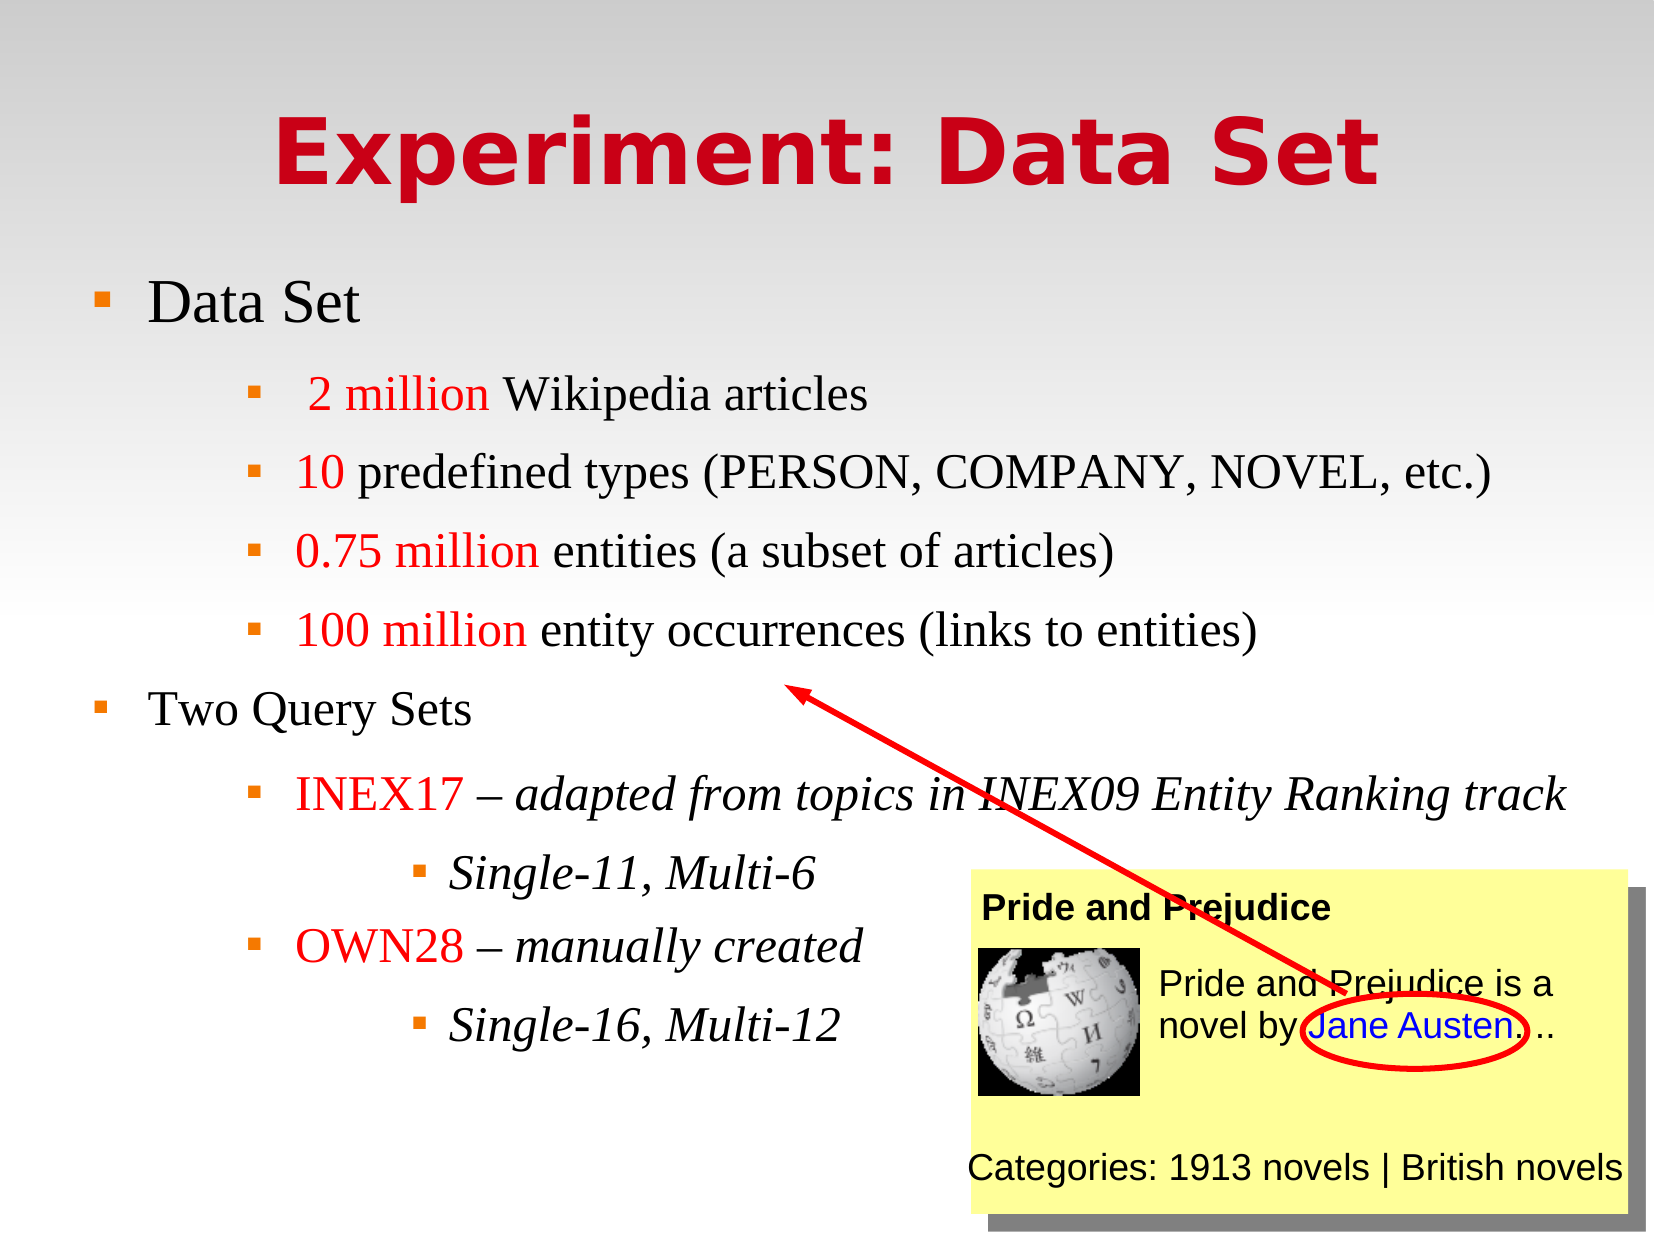

# Experiment: Data Set
Data Set
 2 million Wikipedia articles
10 predefined types (PERSON, COMPANY, NOVEL, etc.)
0.75 million entities (a subset of articles)
100 million entity occurrences (links to entities)
Two Query Sets
INEX17 – adapted from topics in INEX09 Entity Ranking track
Single-11, Multi-6
OWN28 – manually created
Single-16, Multi-12
Pride and Prejudice
Pride and Prejudice is a novel by Jane Austen. ..
14
Categories: 1913 novels | British novels